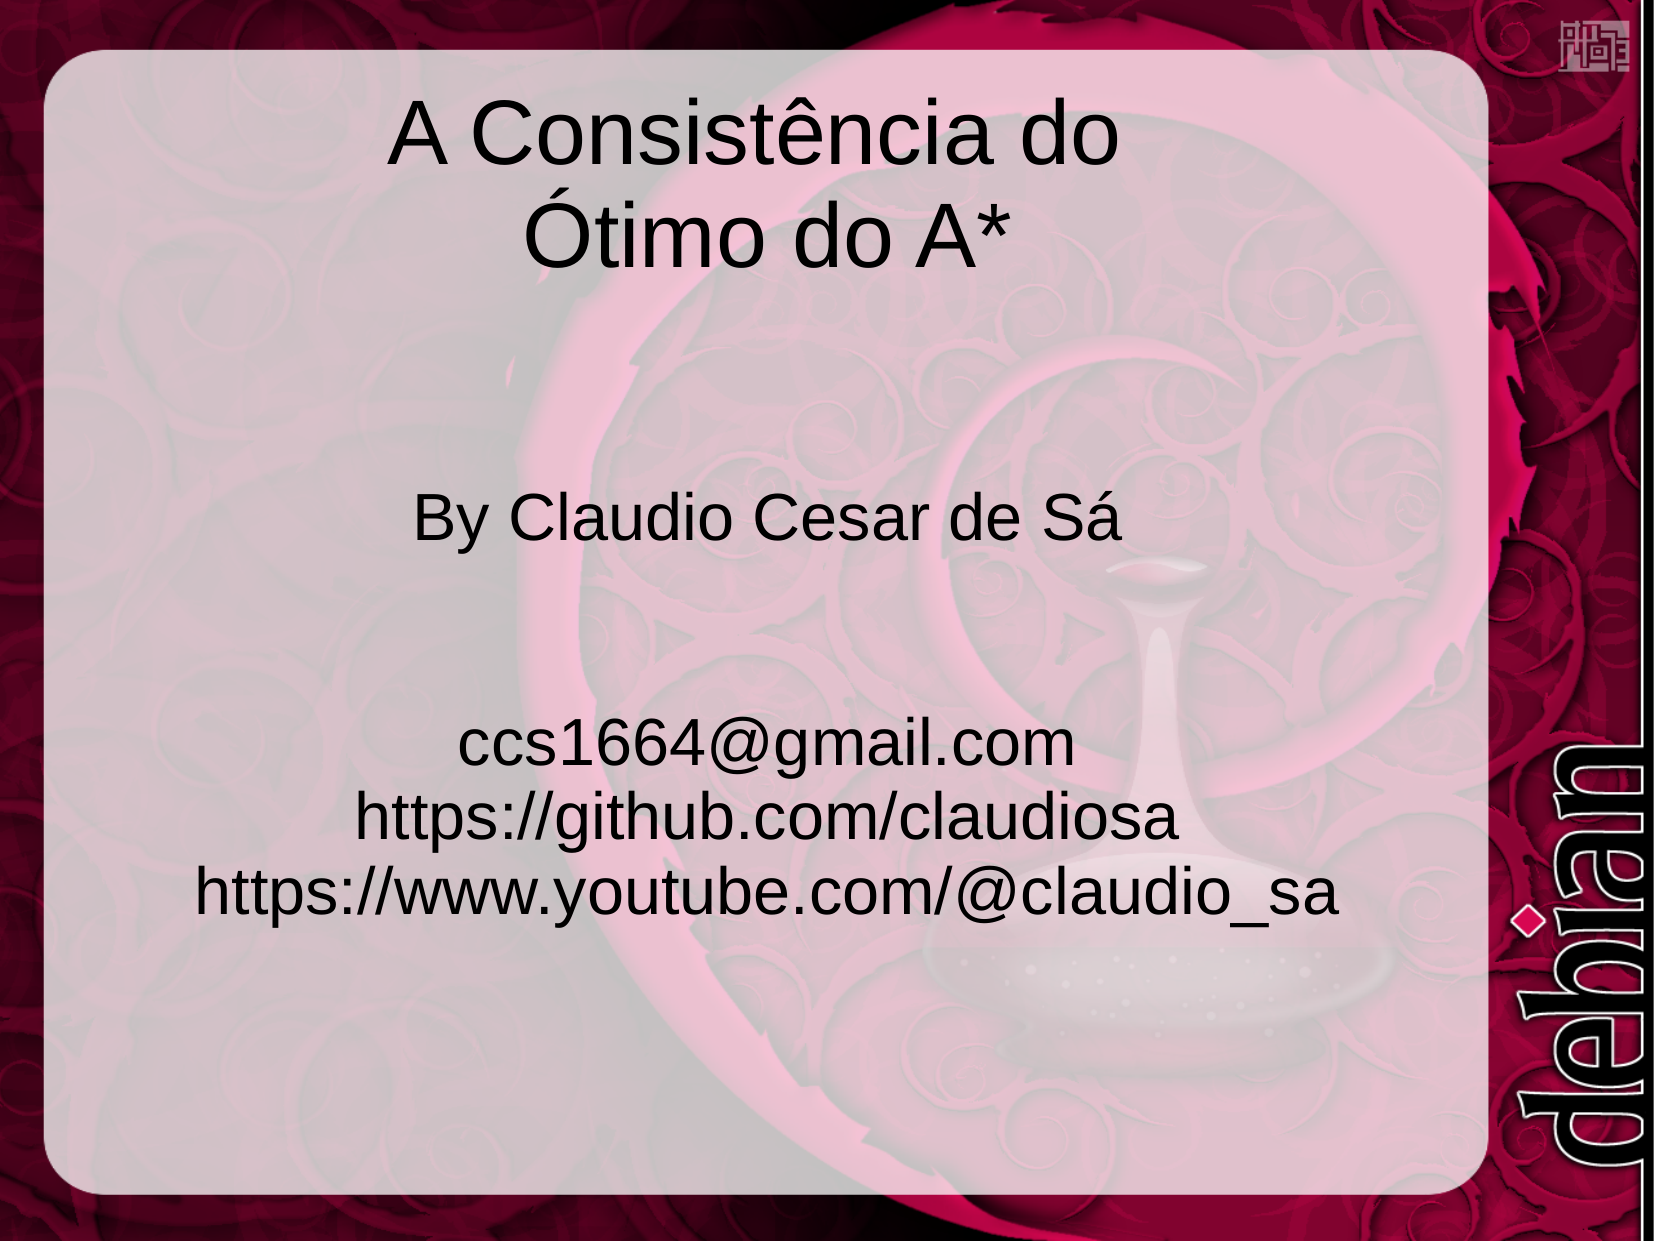

# A Consistência do Ótimo do A*
By Claudio Cesar de Sá
ccs1664@gmail.com
https://github.com/claudiosa
https://www.youtube.com/@claudio_sa